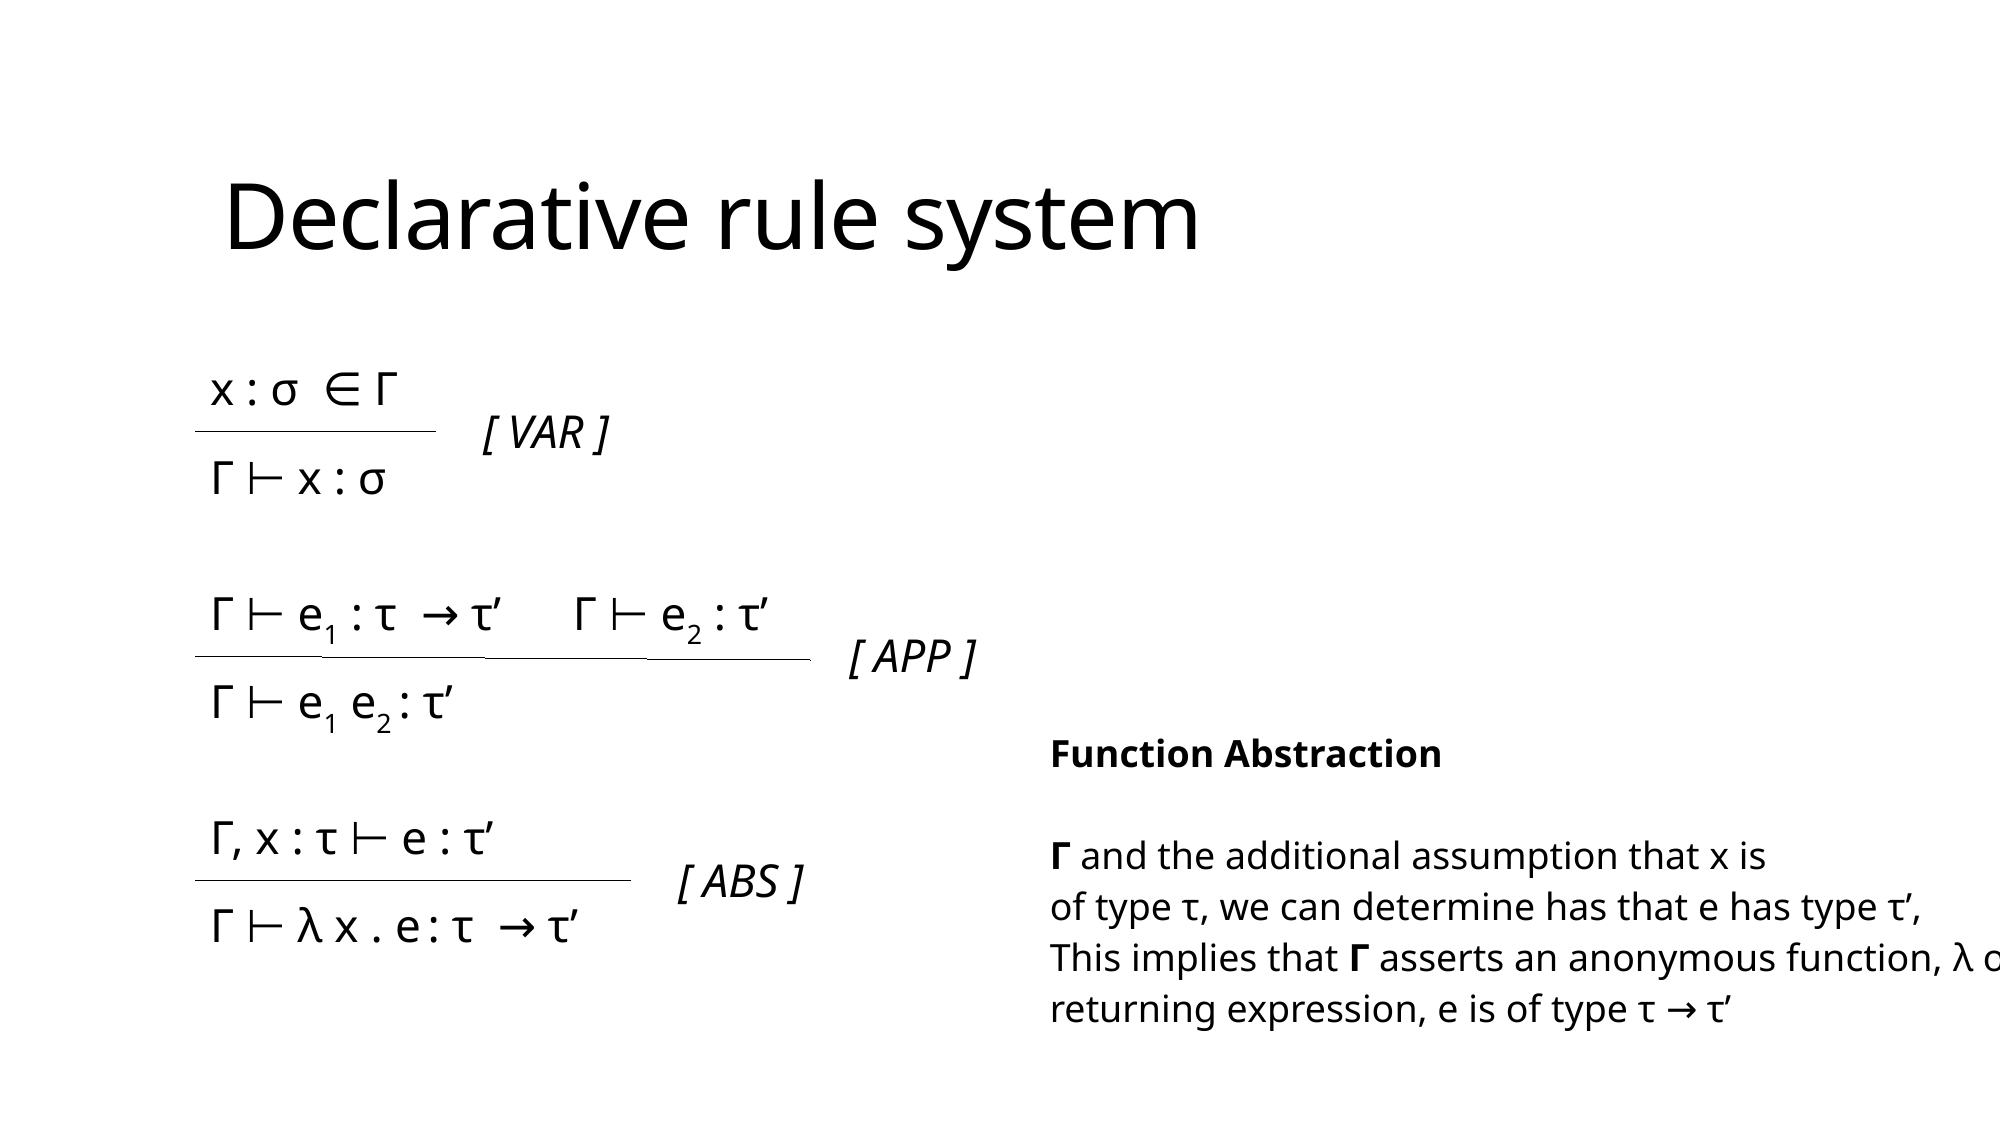

# Declarative rule system
x : σ ∈ Γ
[ VAR ]
Γ ⊢ x : σ
Γ ⊢ e1 : τ → τ’ Γ ⊢ e2 : τ’
[ APP ]
Γ ⊢ e1 e2 : τ’
Function Abstraction
Γ and the additional assumption that x is
of type τ, we can determine has that e has type τ’,
This implies that Γ asserts an anonymous function, λ of x returning expression, e is of type τ → τ’
Γ, x : τ ⊢ e : τ’
[ ABS ]
Γ ⊢ λ x . e : τ → τ’